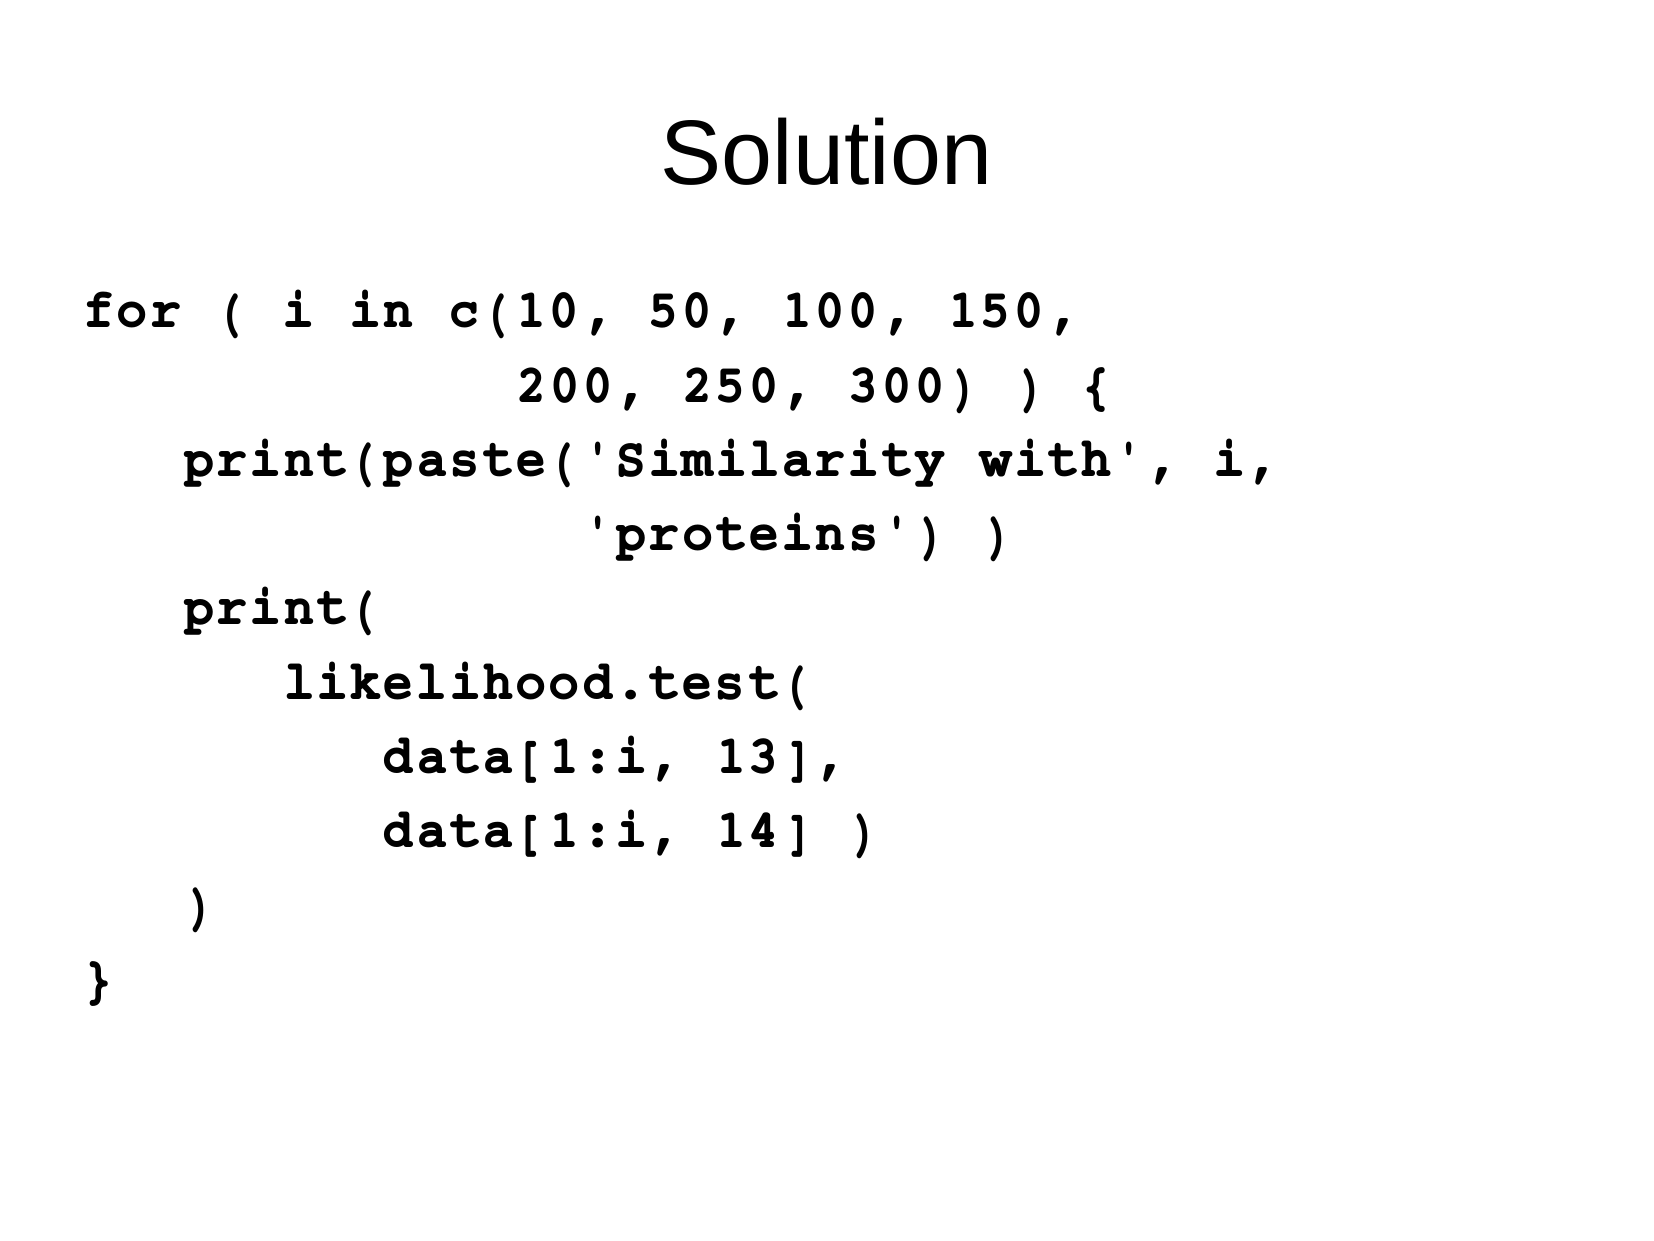

# Solution
for ( i in c(10, 50, 100, 150,
 200, 250, 300) ) {
 print(paste('Similarity with', i,
 'proteins') )
 print(
 likelihood.test(
 data[1:i, 13],
 data[1:i, 14] )
 )
}